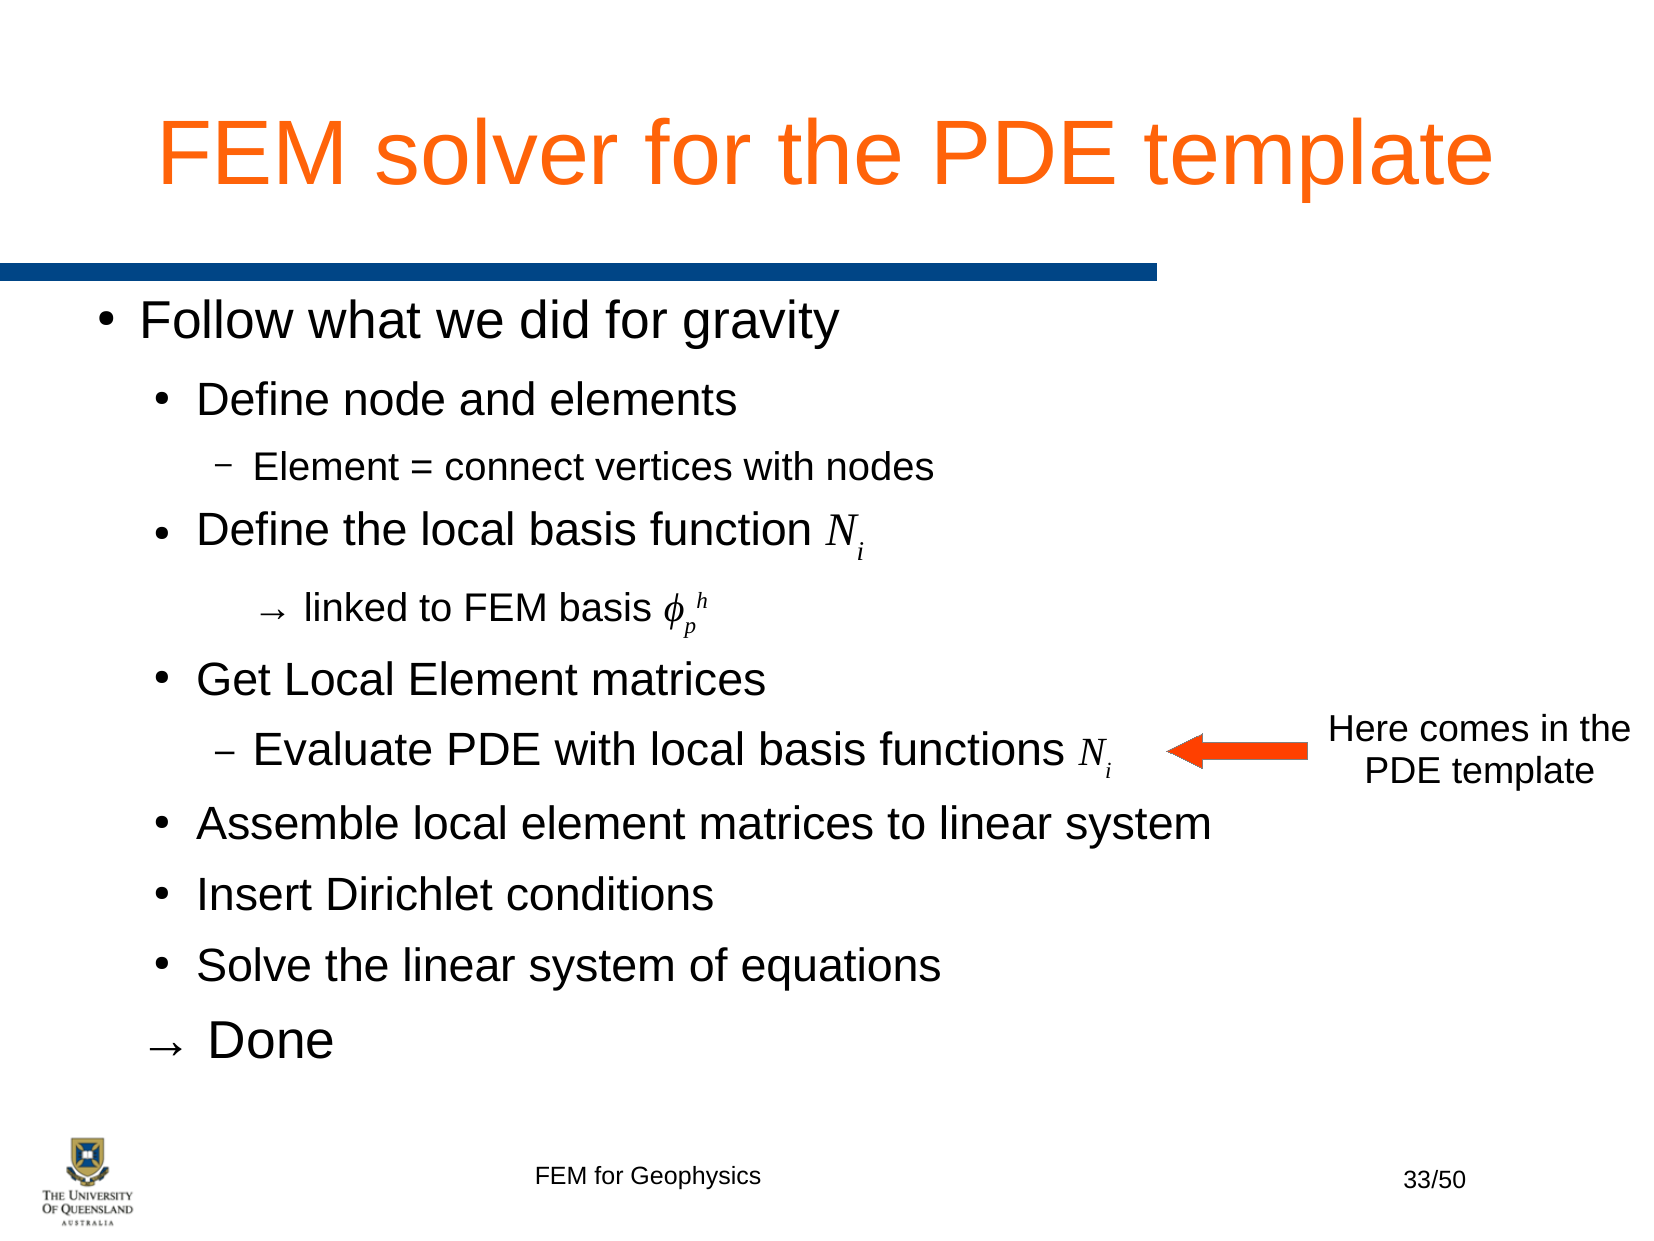

# FEM solver for the PDE template
Follow what we did for gravity
Define node and elements
Element = connect vertices with nodes
Define the local basis function Ni
→ linked to FEM basis ϕph
Get Local Element matrices
Evaluate PDE with local basis functions Ni
Assemble local element matrices to linear system
Insert Dirichlet conditions
Solve the linear system of equations
→ Done
Here comes in the PDE template